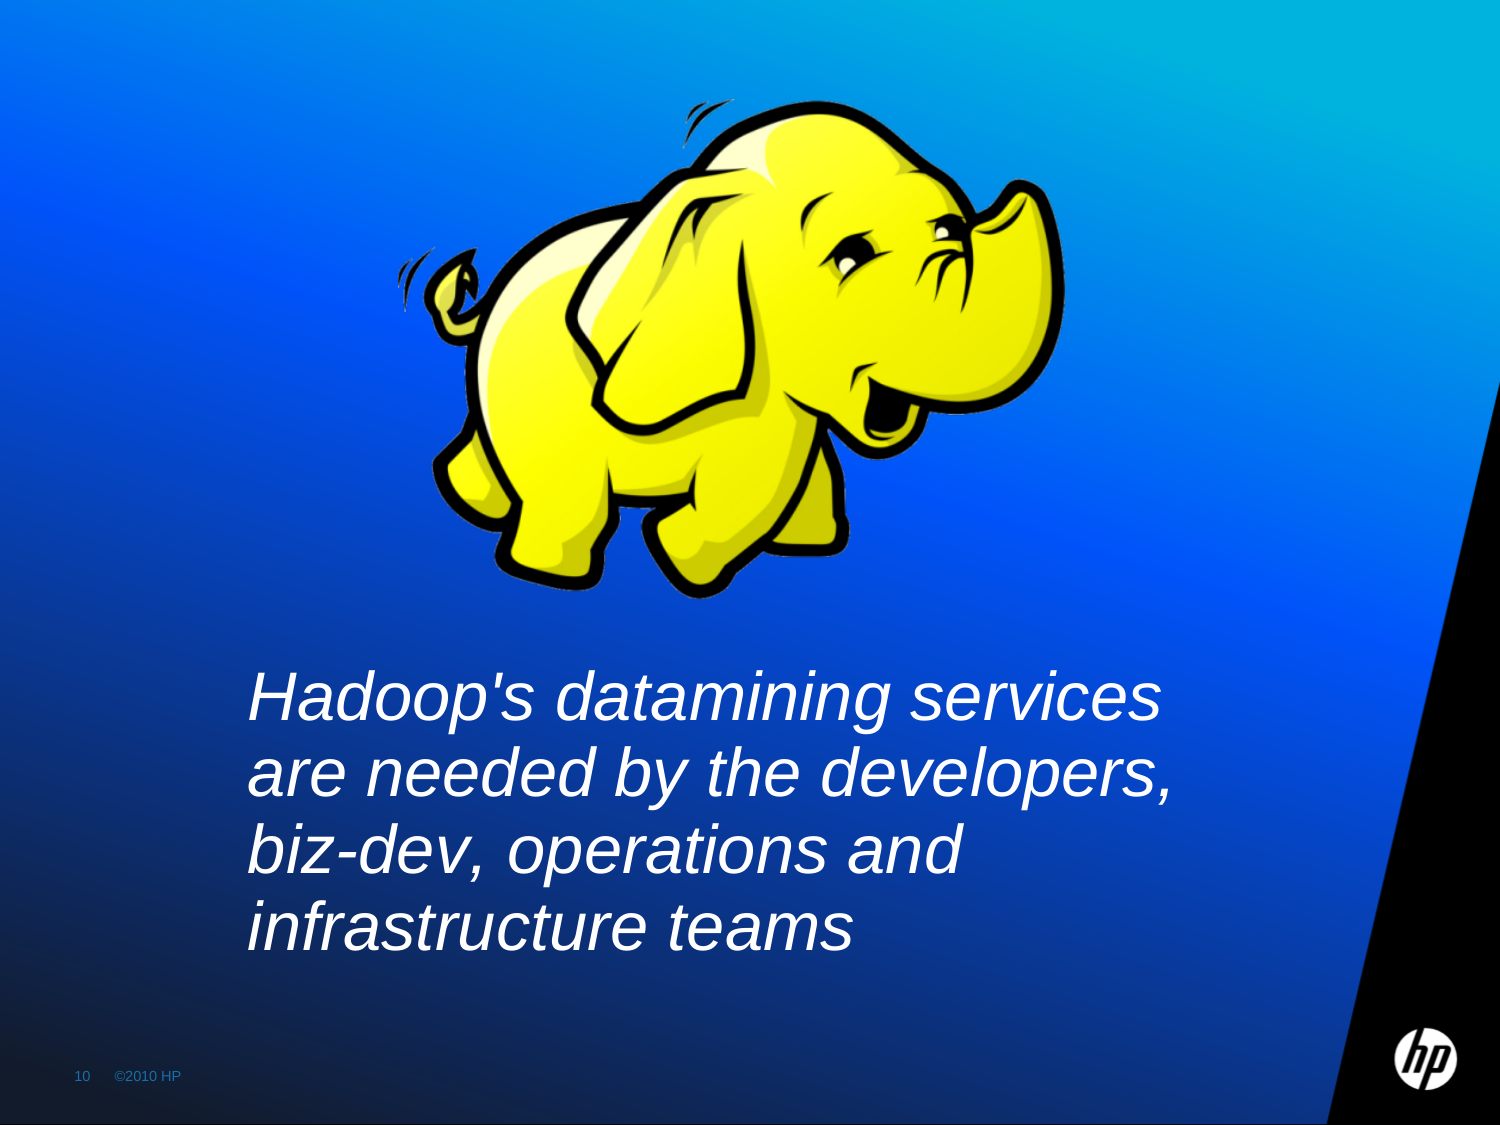

Hadoop's datamining services
are needed by the developers,
biz-dev, operations and
infrastructure teams